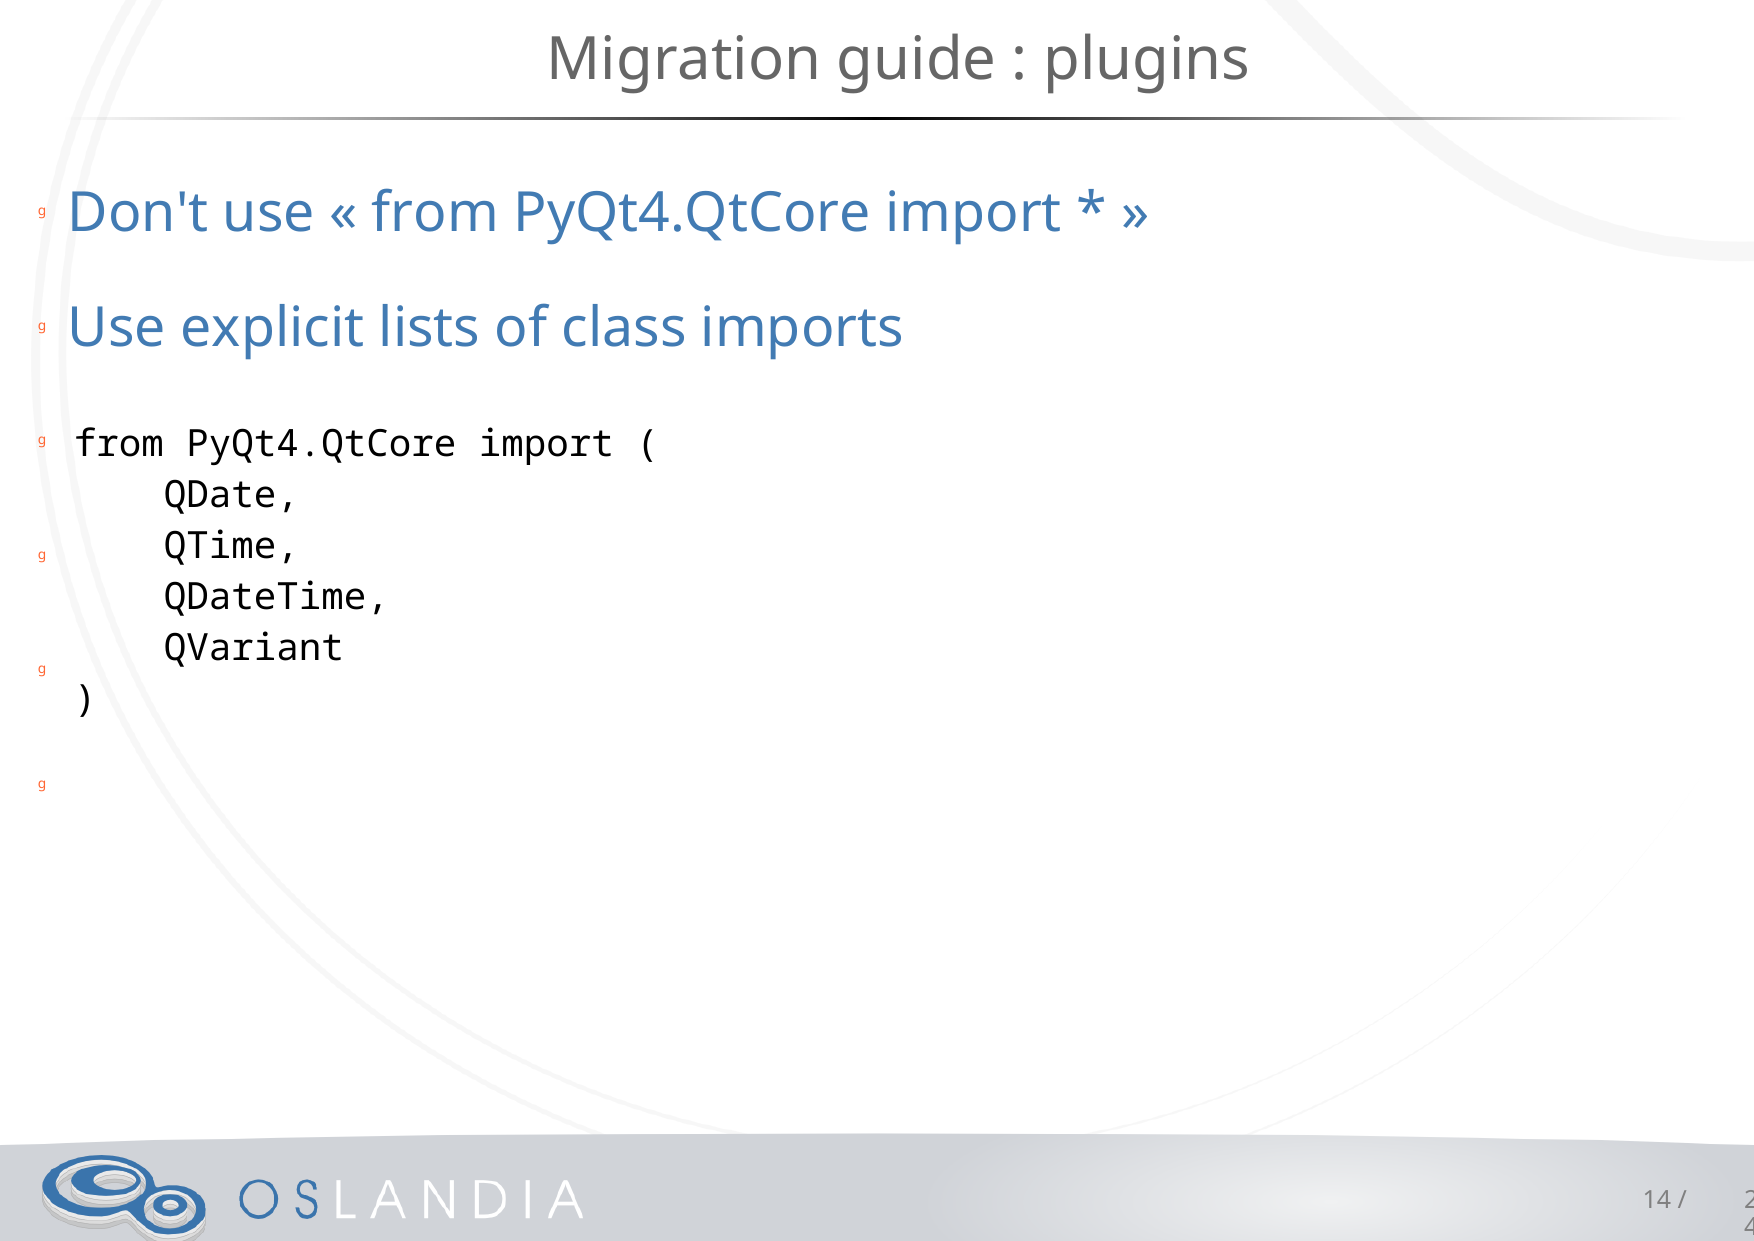

# Migration guide : plugins
Don't use « from PyQt4.QtCore import * »
Use explicit lists of class imports
from PyQt4.QtCore import (
 QDate,
 QTime,
 QDateTime,
 QVariant
)